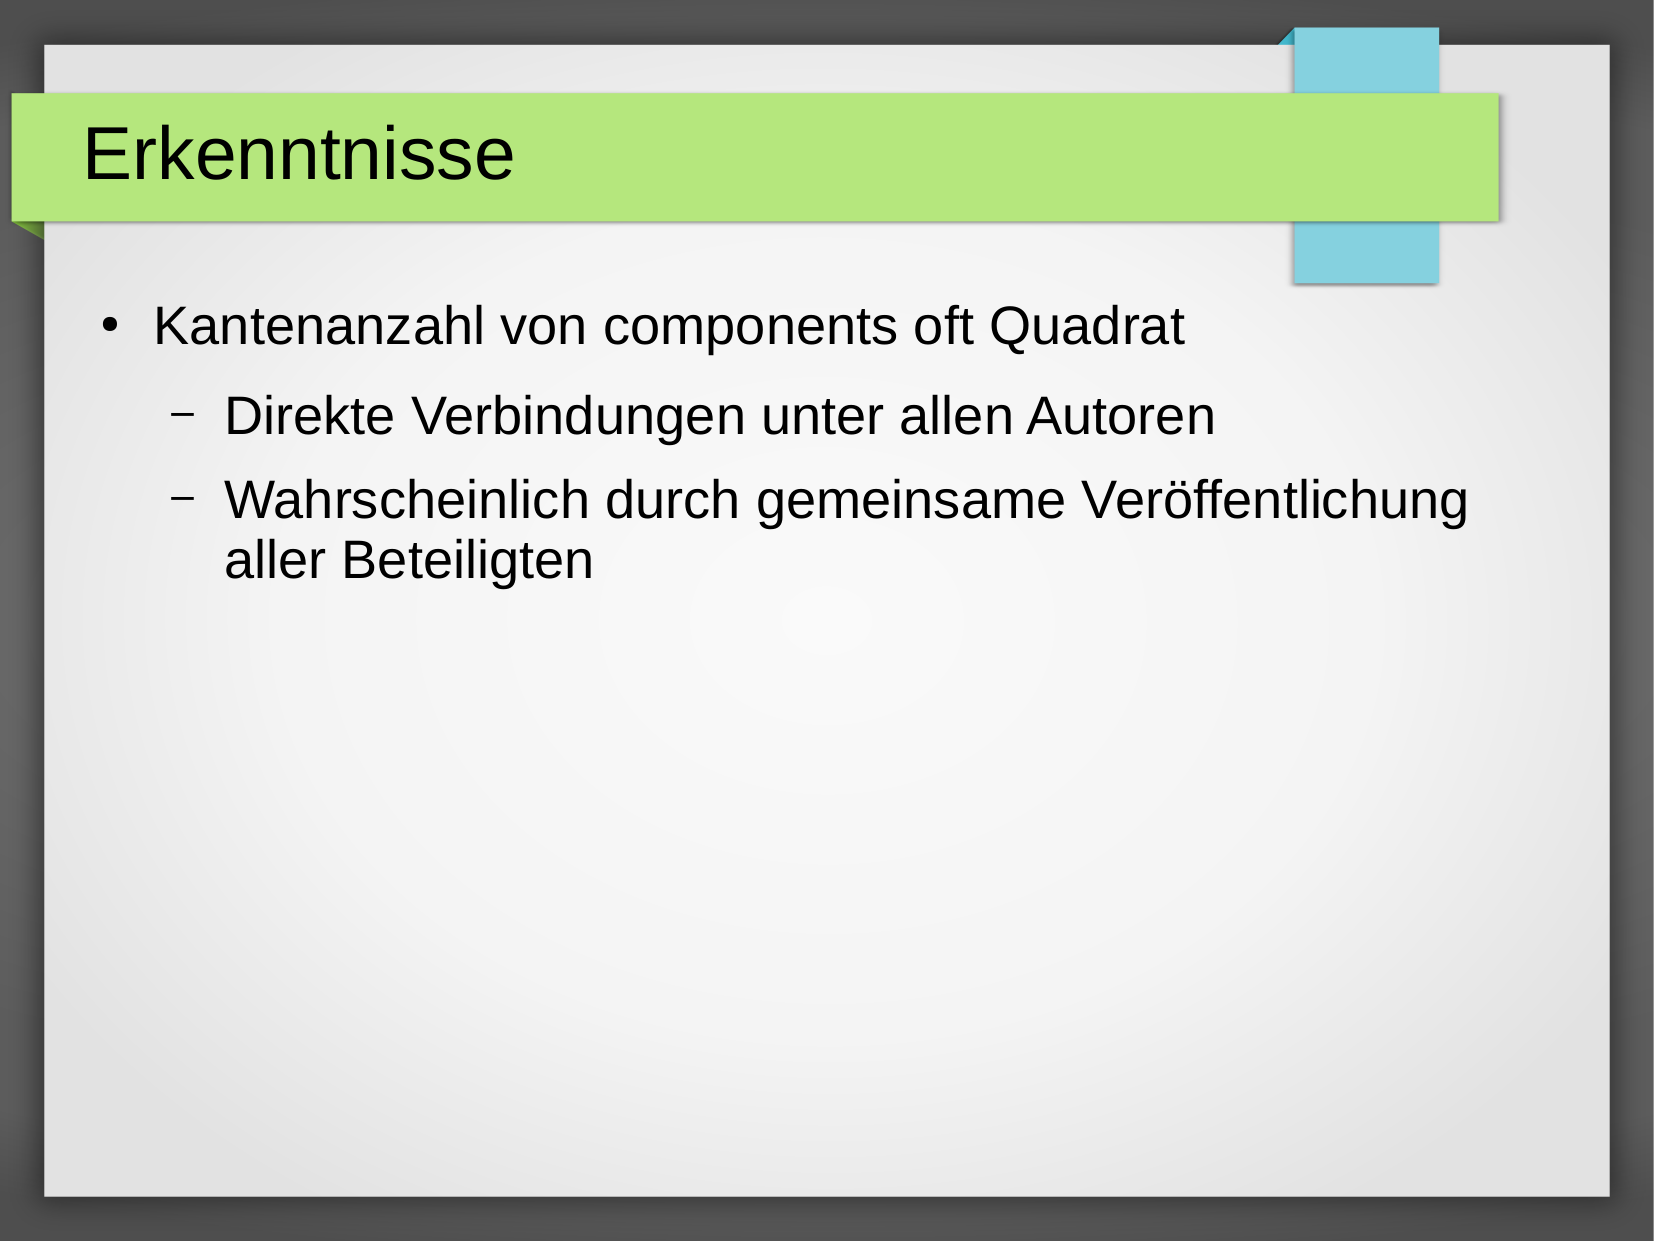

# Erkenntnisse
Kantenanzahl von components oft Quadrat
Direkte Verbindungen unter allen Autoren
Wahrscheinlich durch gemeinsame Veröffentlichung aller Beteiligten